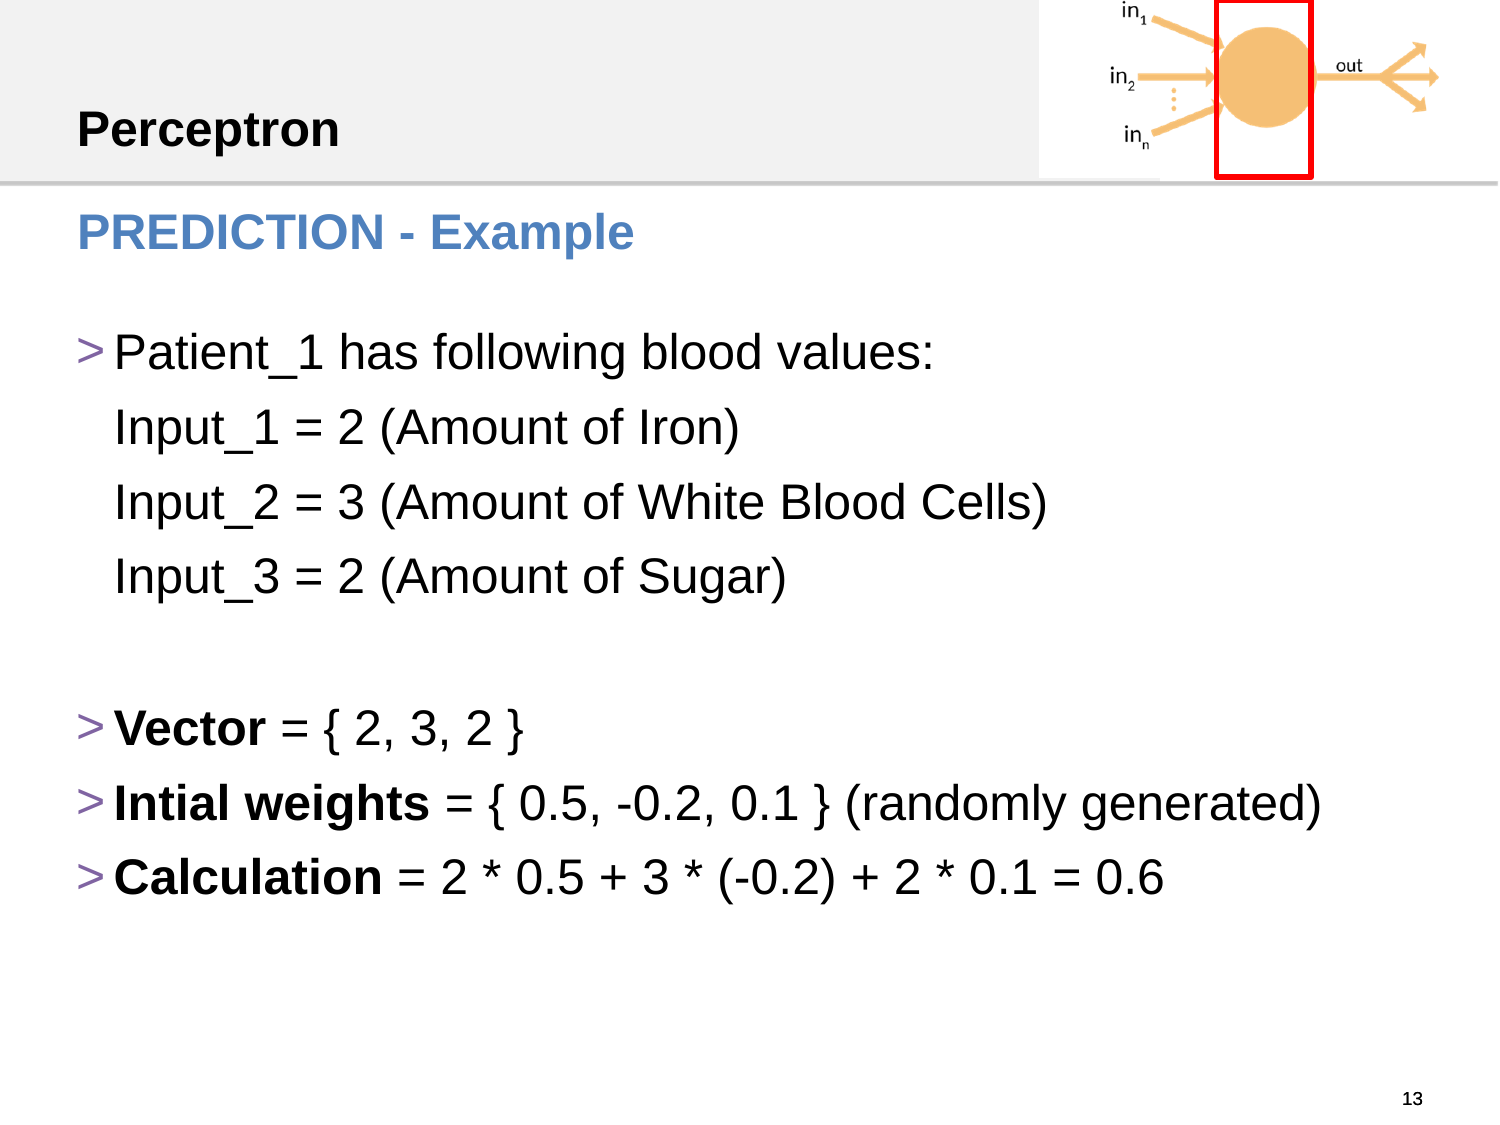

Perceptron
PREDICTION - Example
# Patient_1 has following blood values:
Input_1 = 2 (Amount of Iron)
Input_2 = 3 (Amount of White Blood Cells)
Input_3 = 2 (Amount of Sugar)
Vector = { 2, 3, 2 }
Intial weights = { 0.5, -0.2, 0.1 } (randomly generated)
Calculation = 2 * 0.5 + 3 * (-0.2) + 2 * 0.1 = 0.6